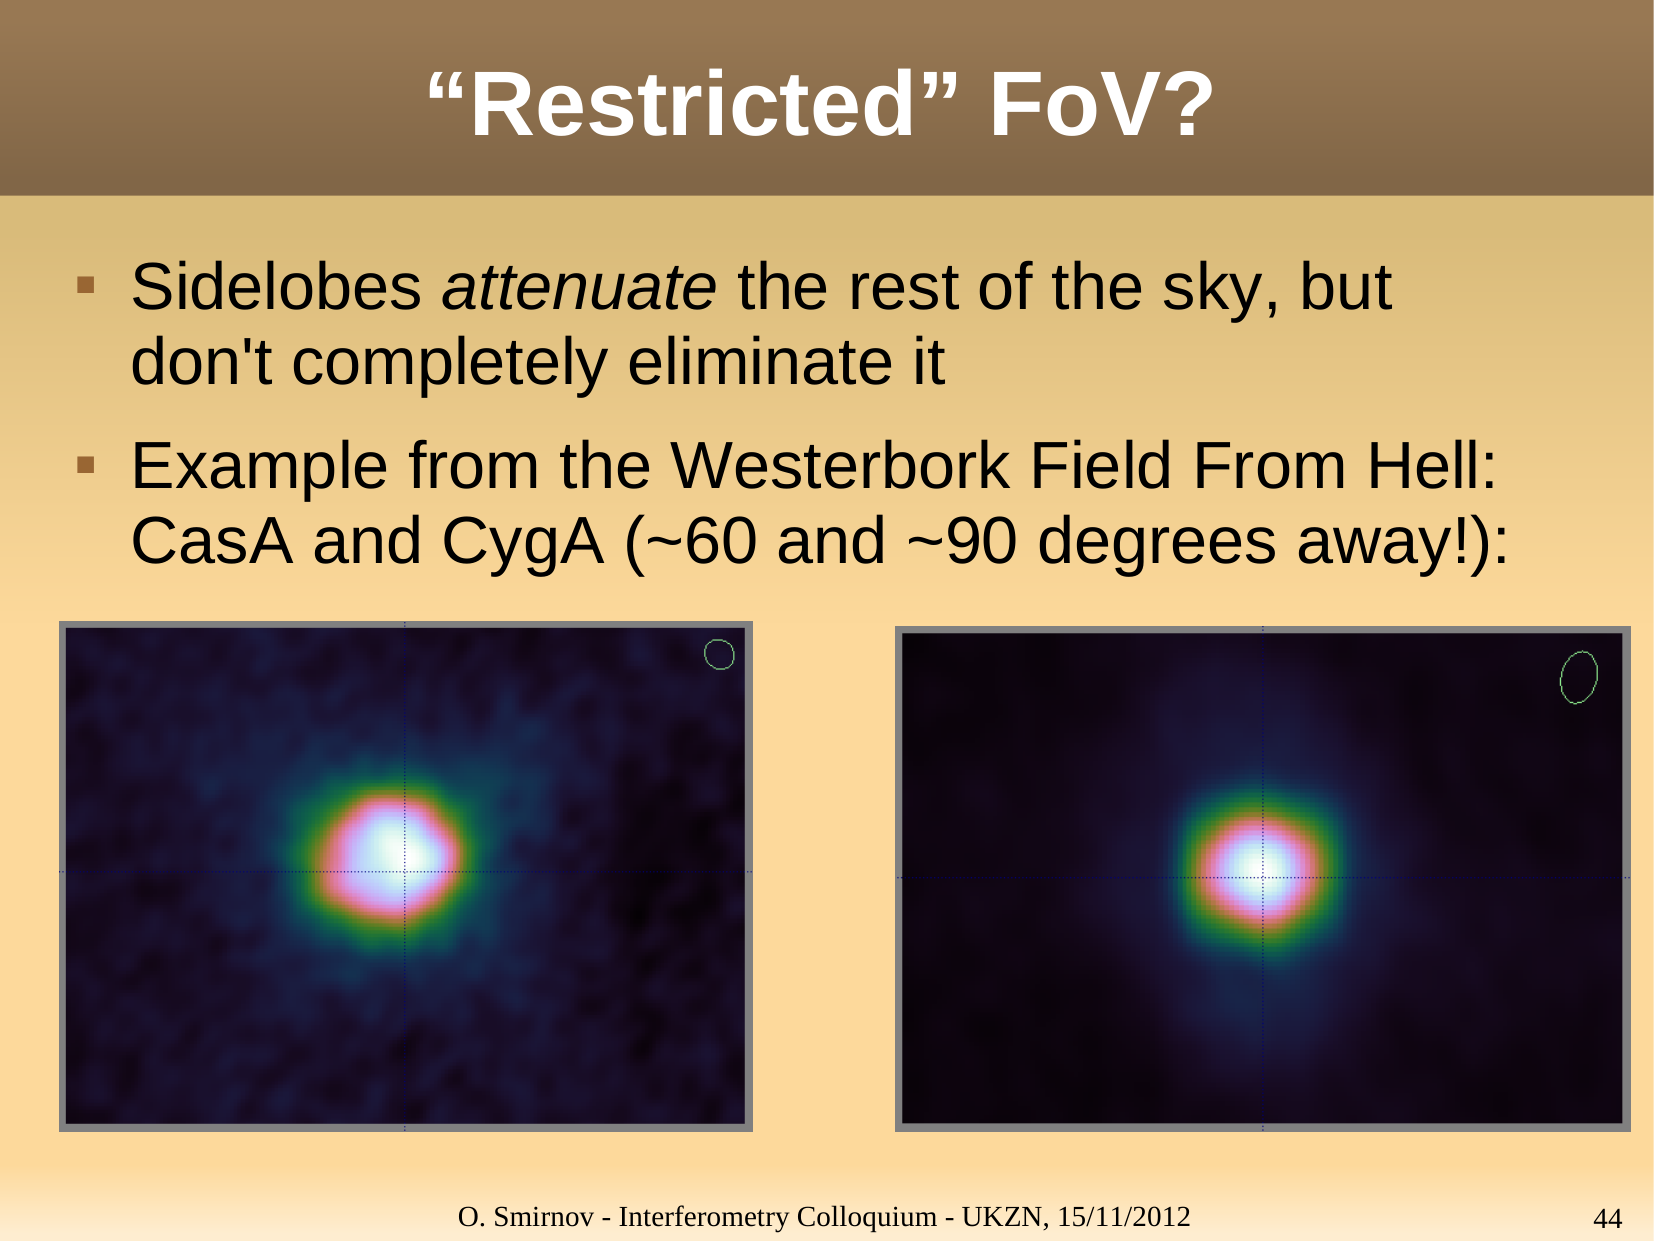

# “Restricted” FoV?
Sidelobes attenuate the rest of the sky, but don't completely eliminate it
Example from the Westerbork Field From Hell: CasA and CygA (~60 and ~90 degrees away!):
O. Smirnov - Interferometry Colloquium - UKZN, 15/11/2012
44